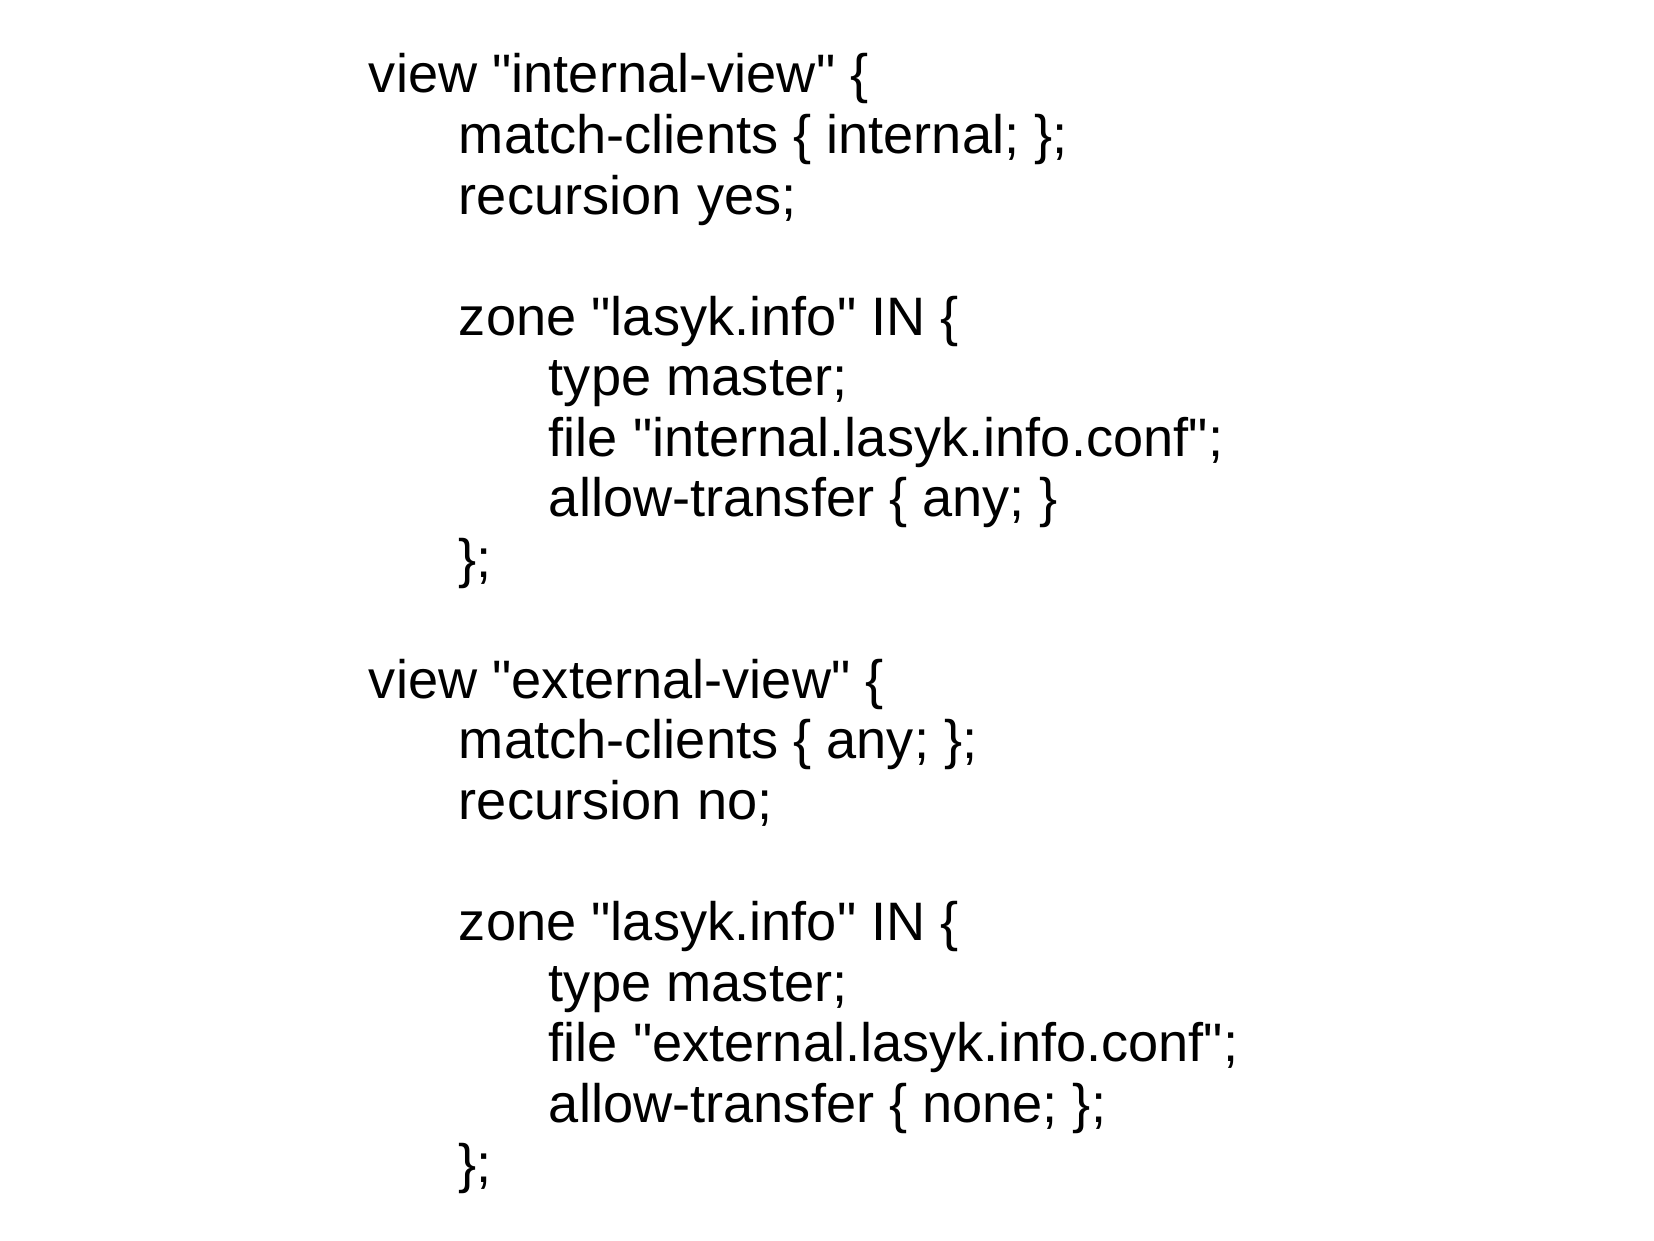

view "internal-view" {
 match-clients { internal; };
 recursion yes;
 zone "lasyk.info" IN {
 type master;
 file "internal.lasyk.info.conf";
 allow-transfer { any; }
 };
view "external-view" {
 match-clients { any; };
 recursion no;
 zone "lasyk.info" IN {
 type master;
 file "external.lasyk.info.conf";
 allow-transfer { none; };
 };